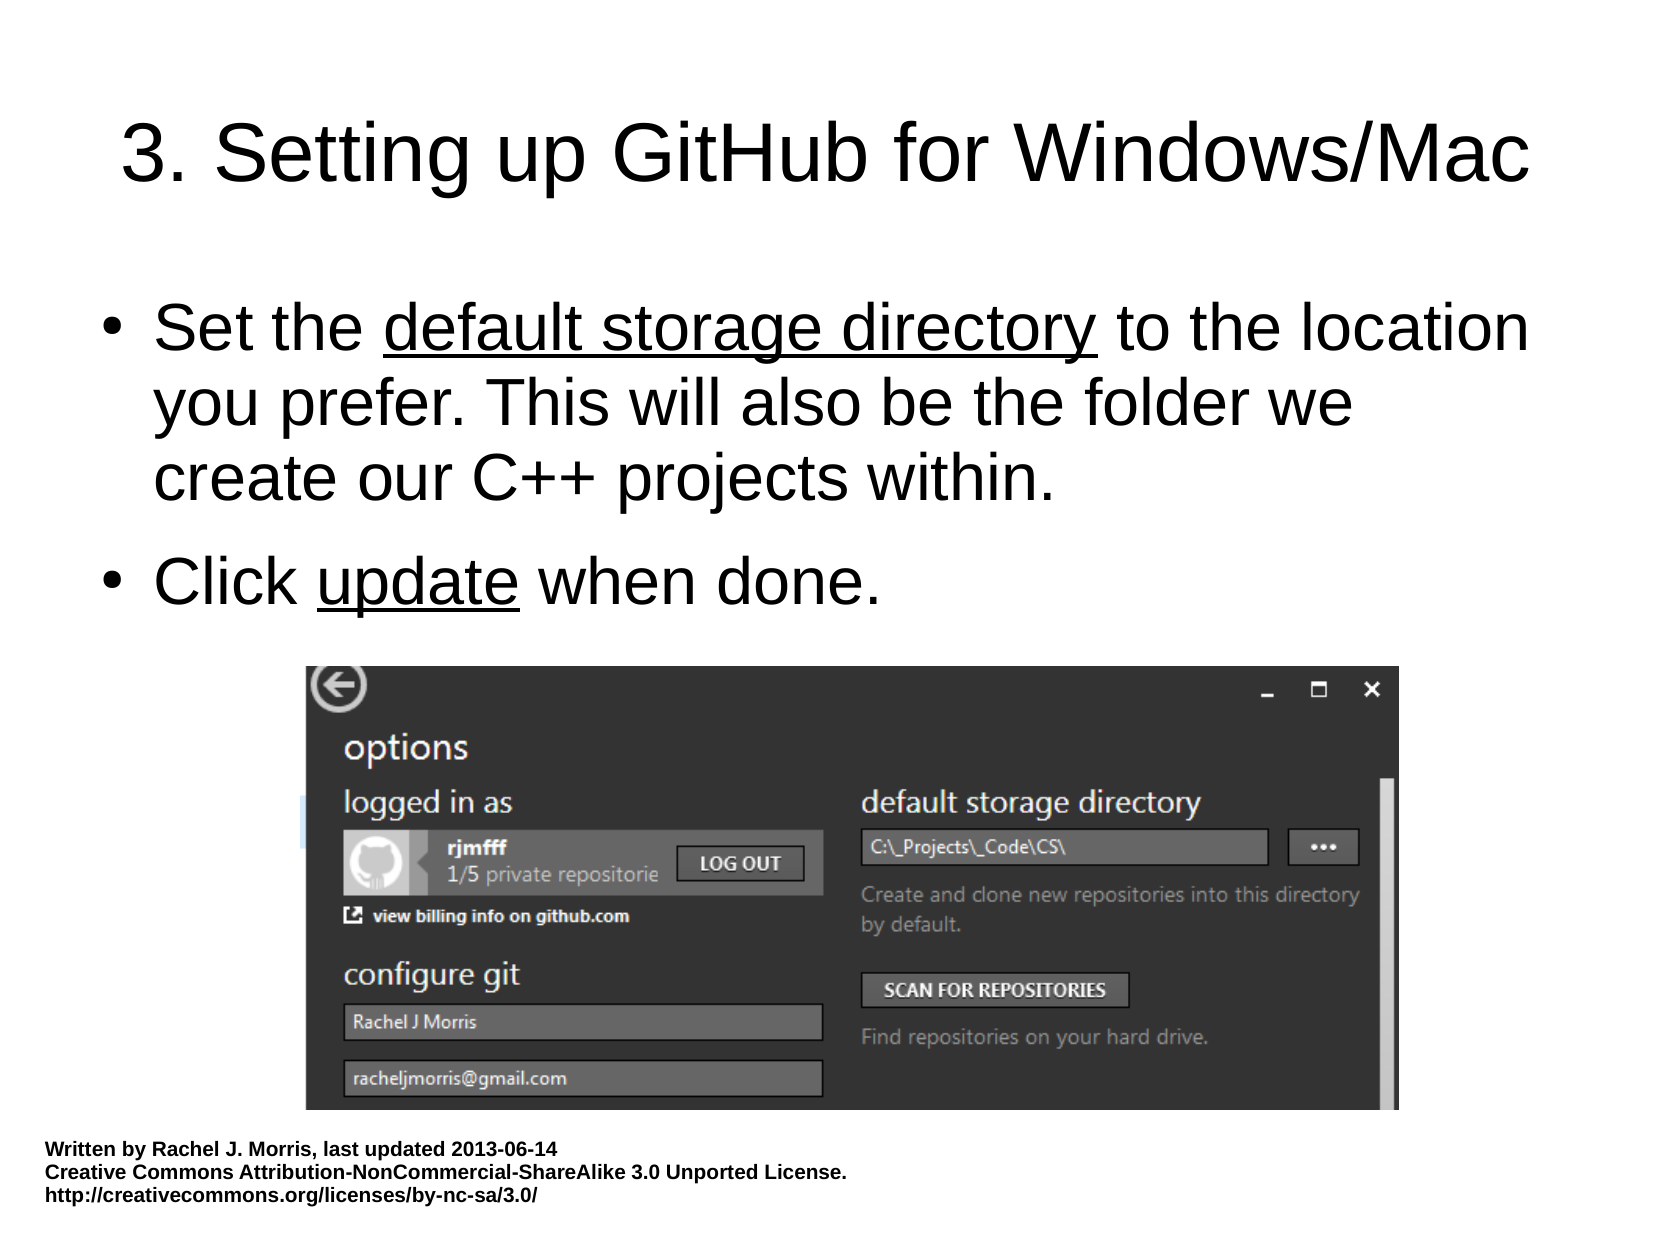

# 3. Setting up GitHub for Windows/Mac
Set the default storage directory to the location you prefer. This will also be the folder we create our C++ projects within.
Click update when done.